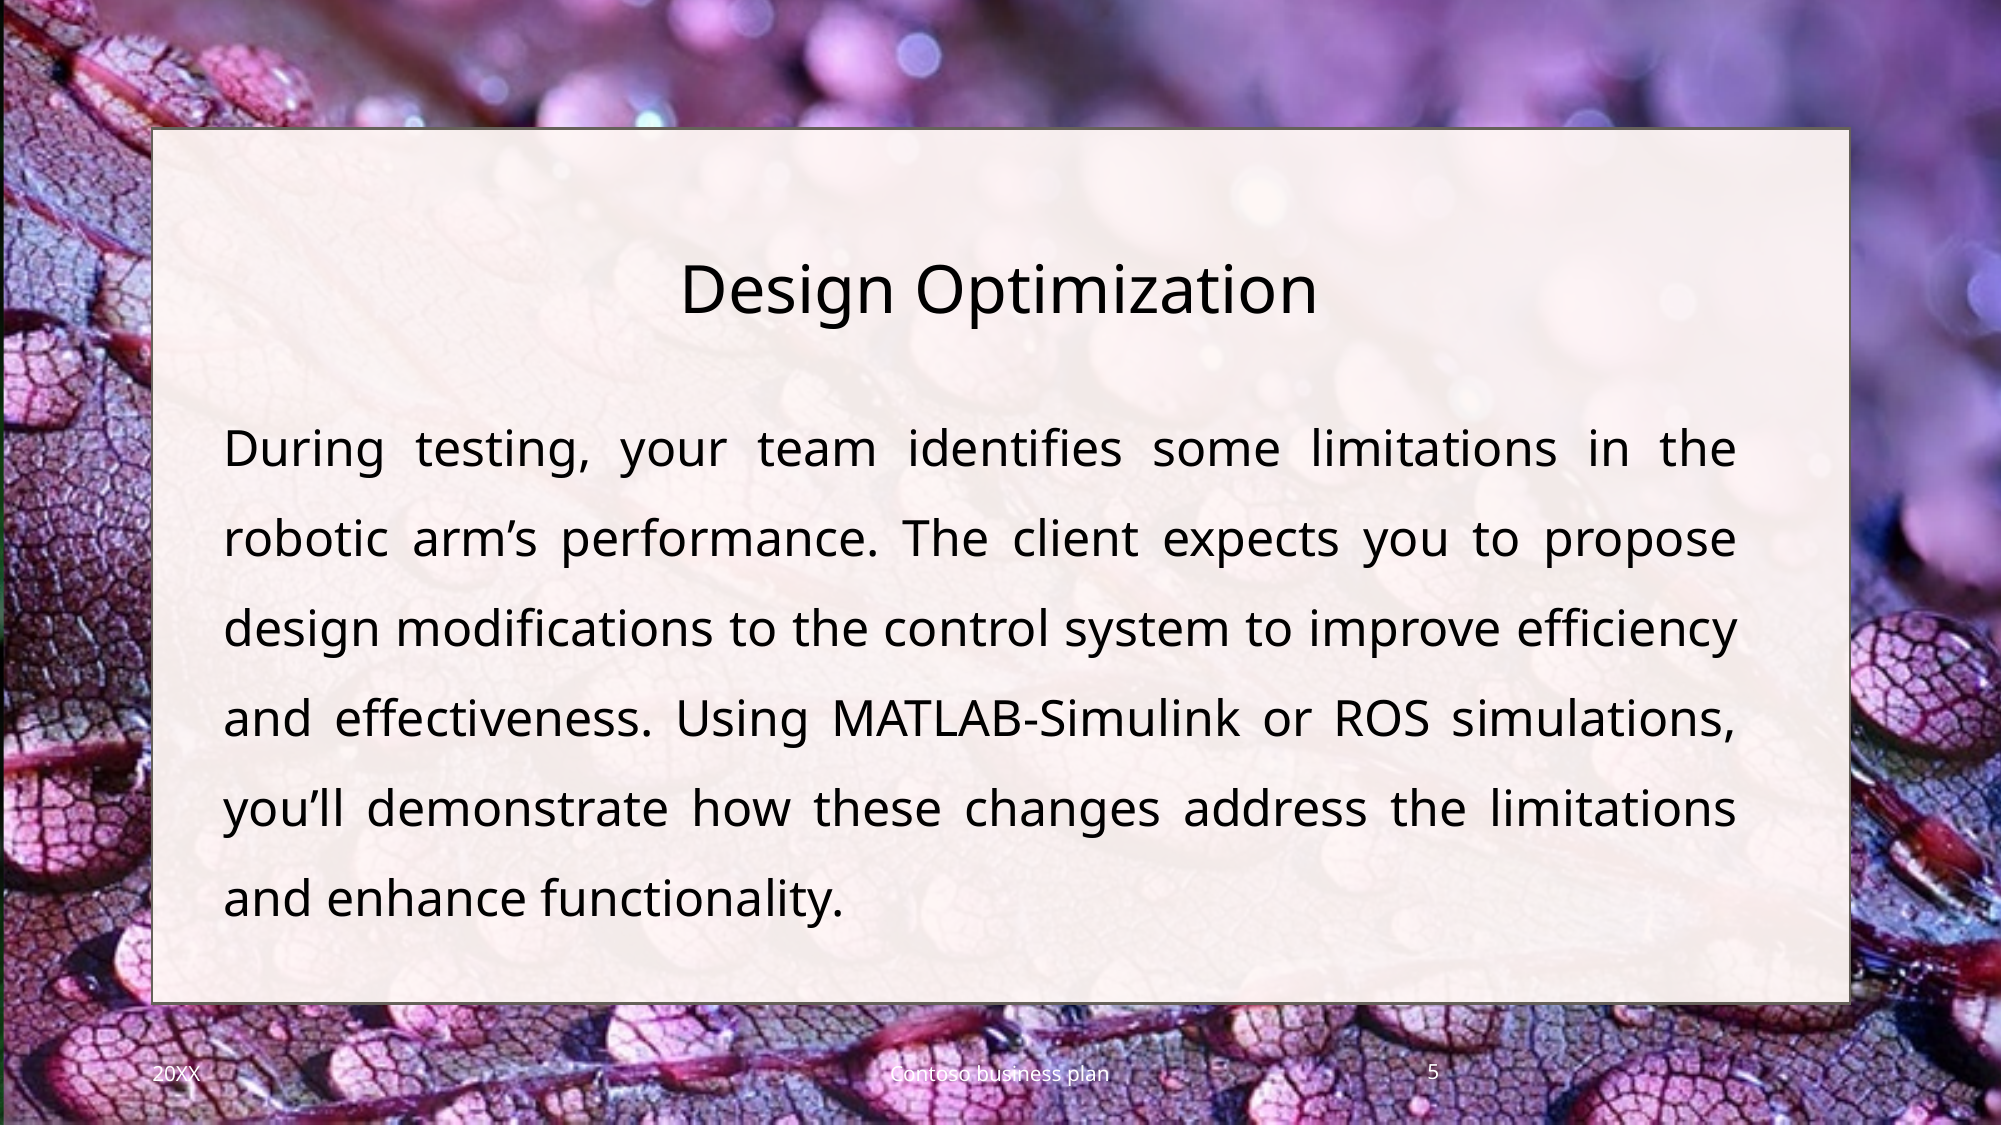

# Design Optimization
During testing, your team identifies some limitations in the robotic arm’s performance. The client expects you to propose design modifications to the control system to improve efficiency and effectiveness. Using MATLAB-Simulink or ROS simulations, you’ll demonstrate how these changes address the limitations and enhance functionality.
20XX
Contoso business plan